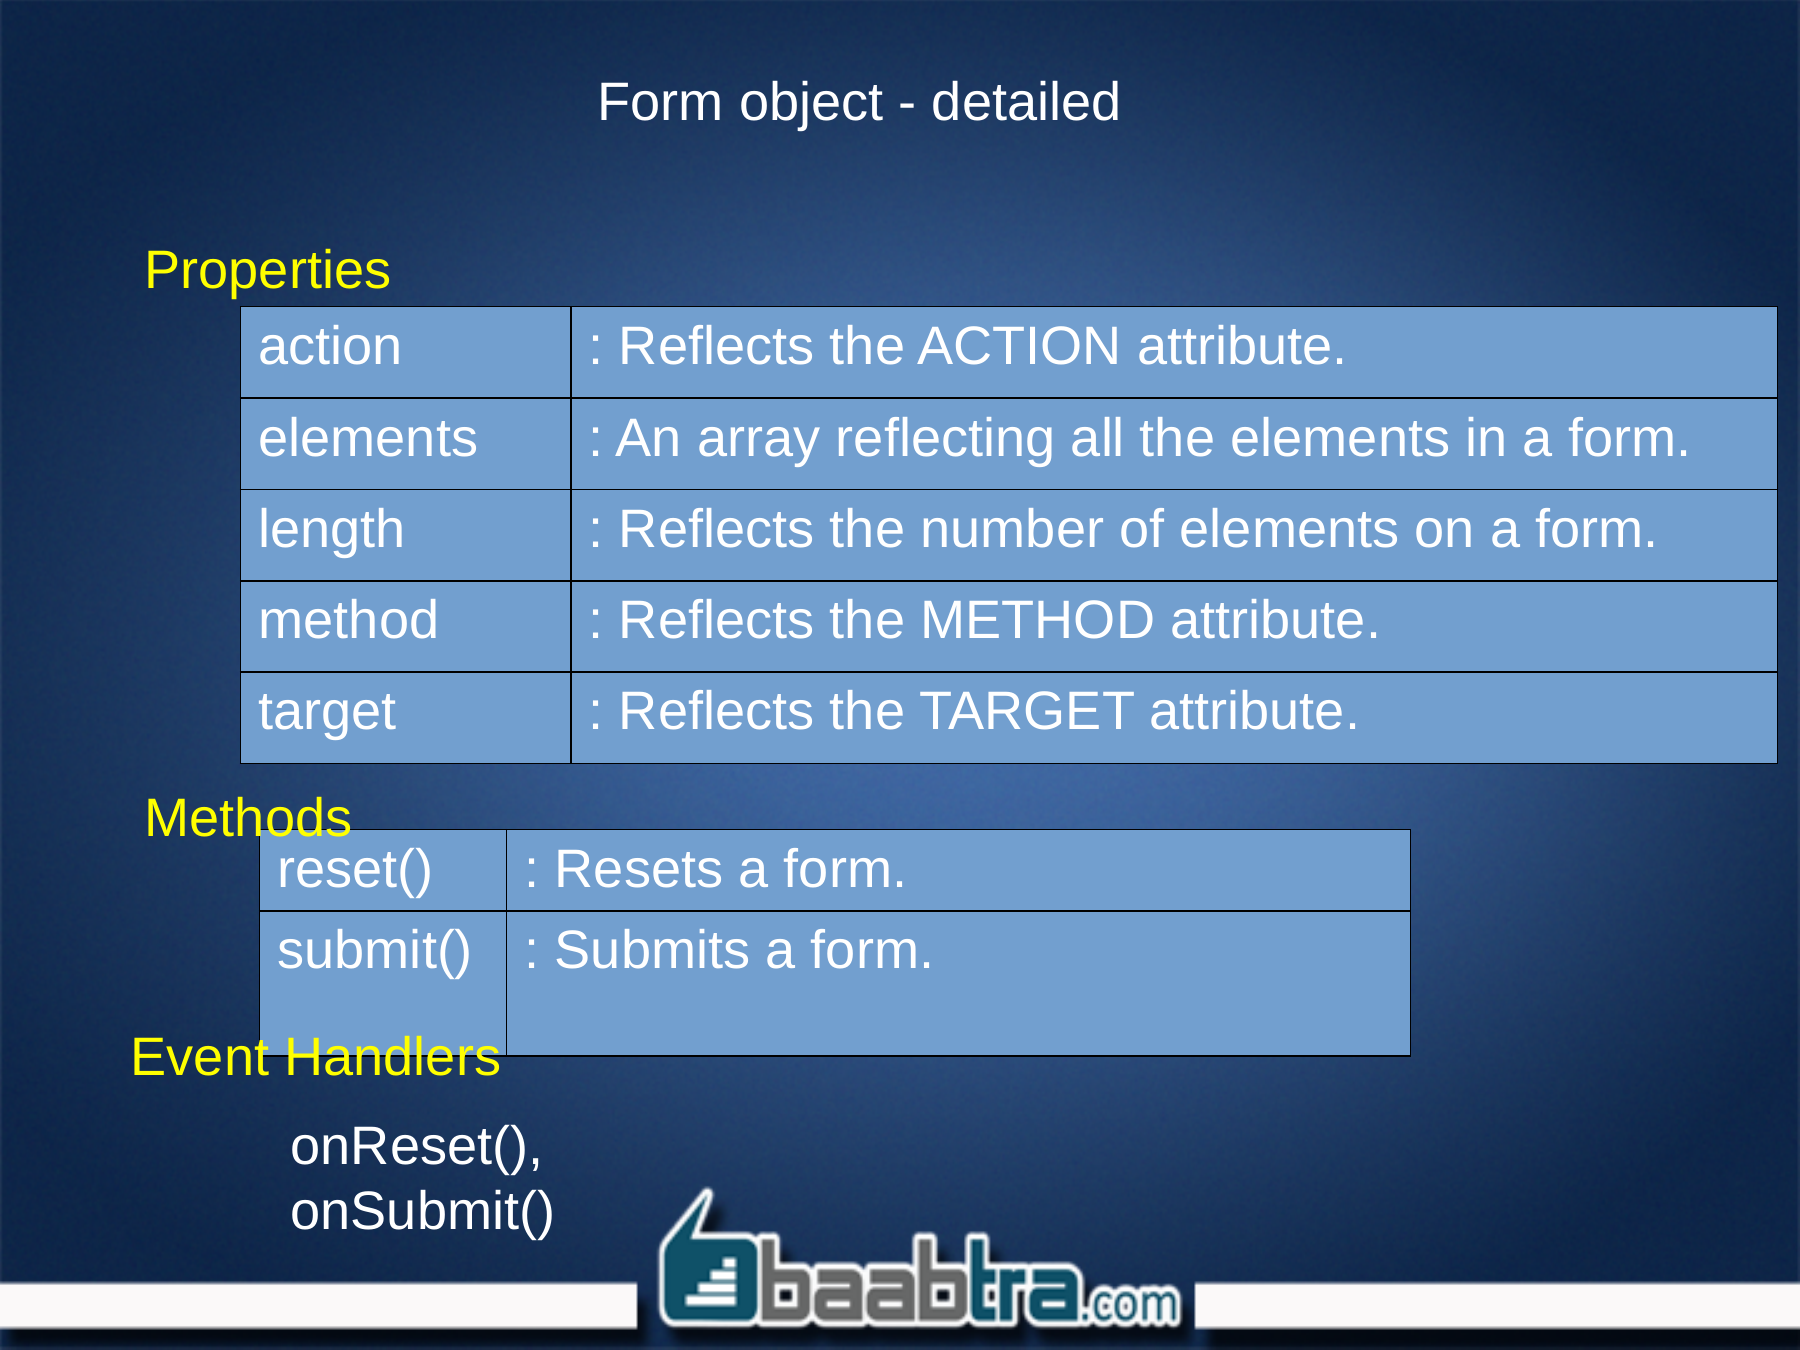

# Form object - detailed
Properties
| action | : Reflects the ACTION attribute. |
| --- | --- |
| elements | : An array reflecting all the elements in a form. |
| length | : Reflects the number of elements on a form. |
| method | : Reflects the METHOD attribute. |
| target | : Reflects the TARGET attribute. |
Methods
| reset() | : Resets a form. |
| --- | --- |
| submit() | : Submits a form. |
Event Handlers
onReset(),
onSubmit()